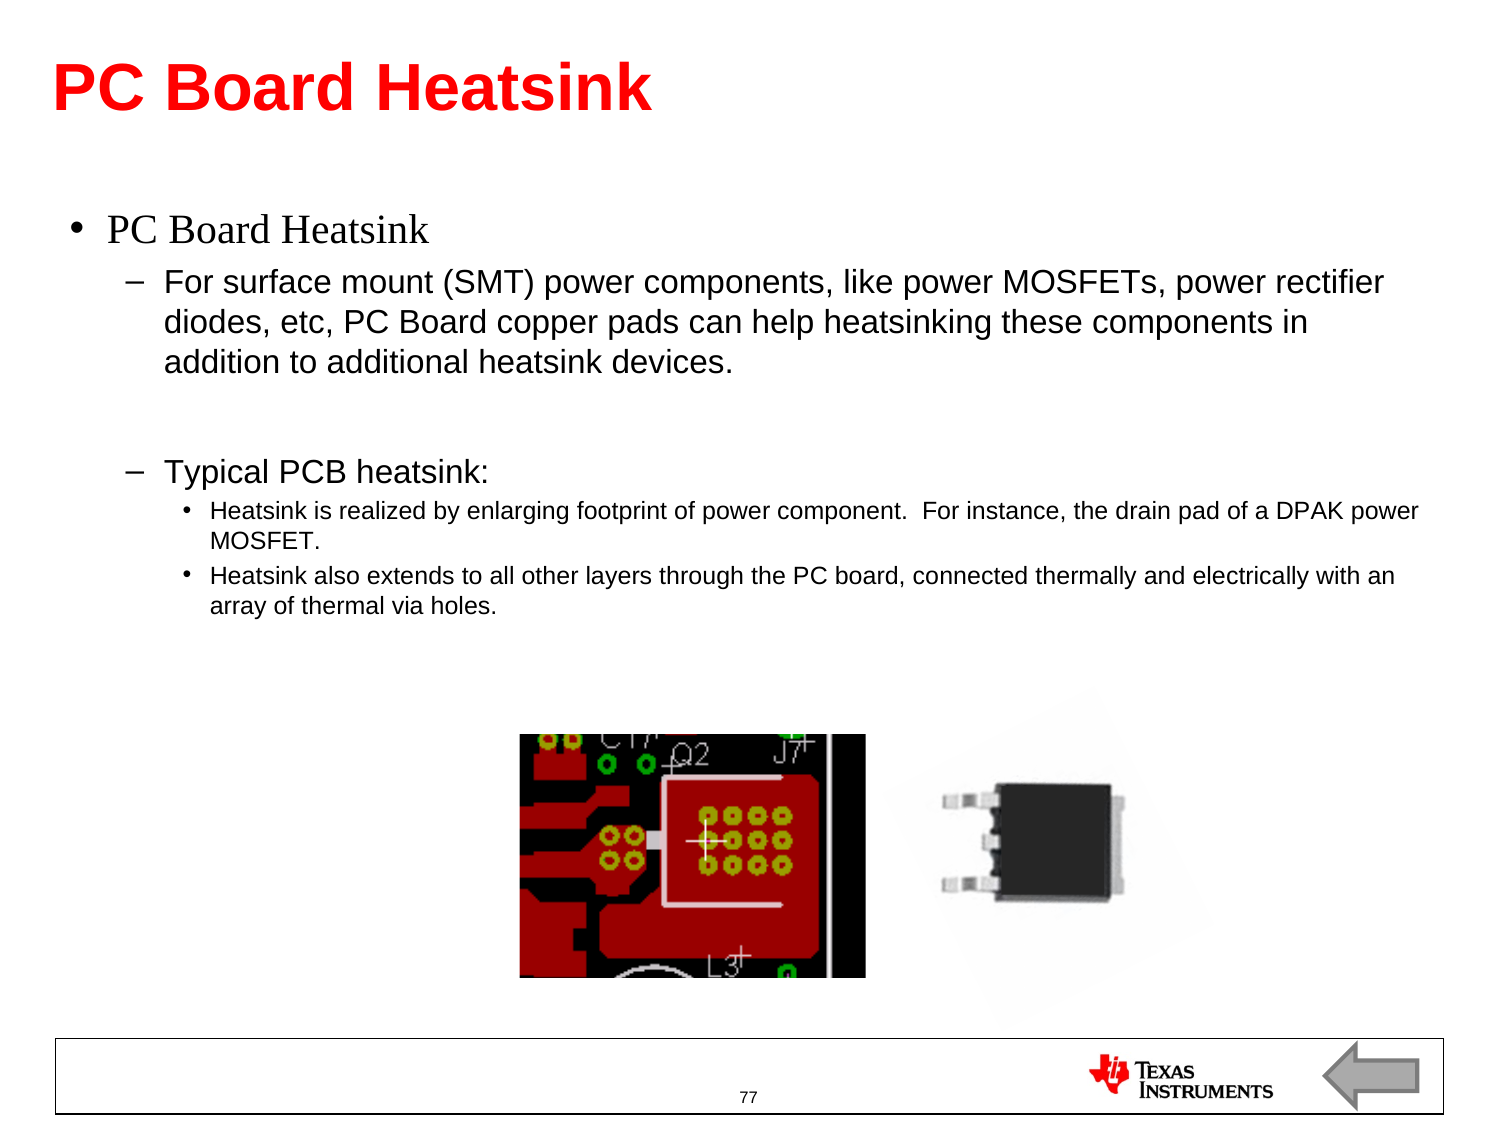

# PC Board Heatsink
PC Board Heatsink
For surface mount (SMT) power components, like power MOSFETs, power rectifier diodes, etc, PC Board copper pads can help heatsinking these components in addition to additional heatsink devices.
Typical PCB heatsink:
Heatsink is realized by enlarging footprint of power component. For instance, the drain pad of a DPAK power MOSFET.
Heatsink also extends to all other layers through the PC board, connected thermally and electrically with an array of thermal via holes.